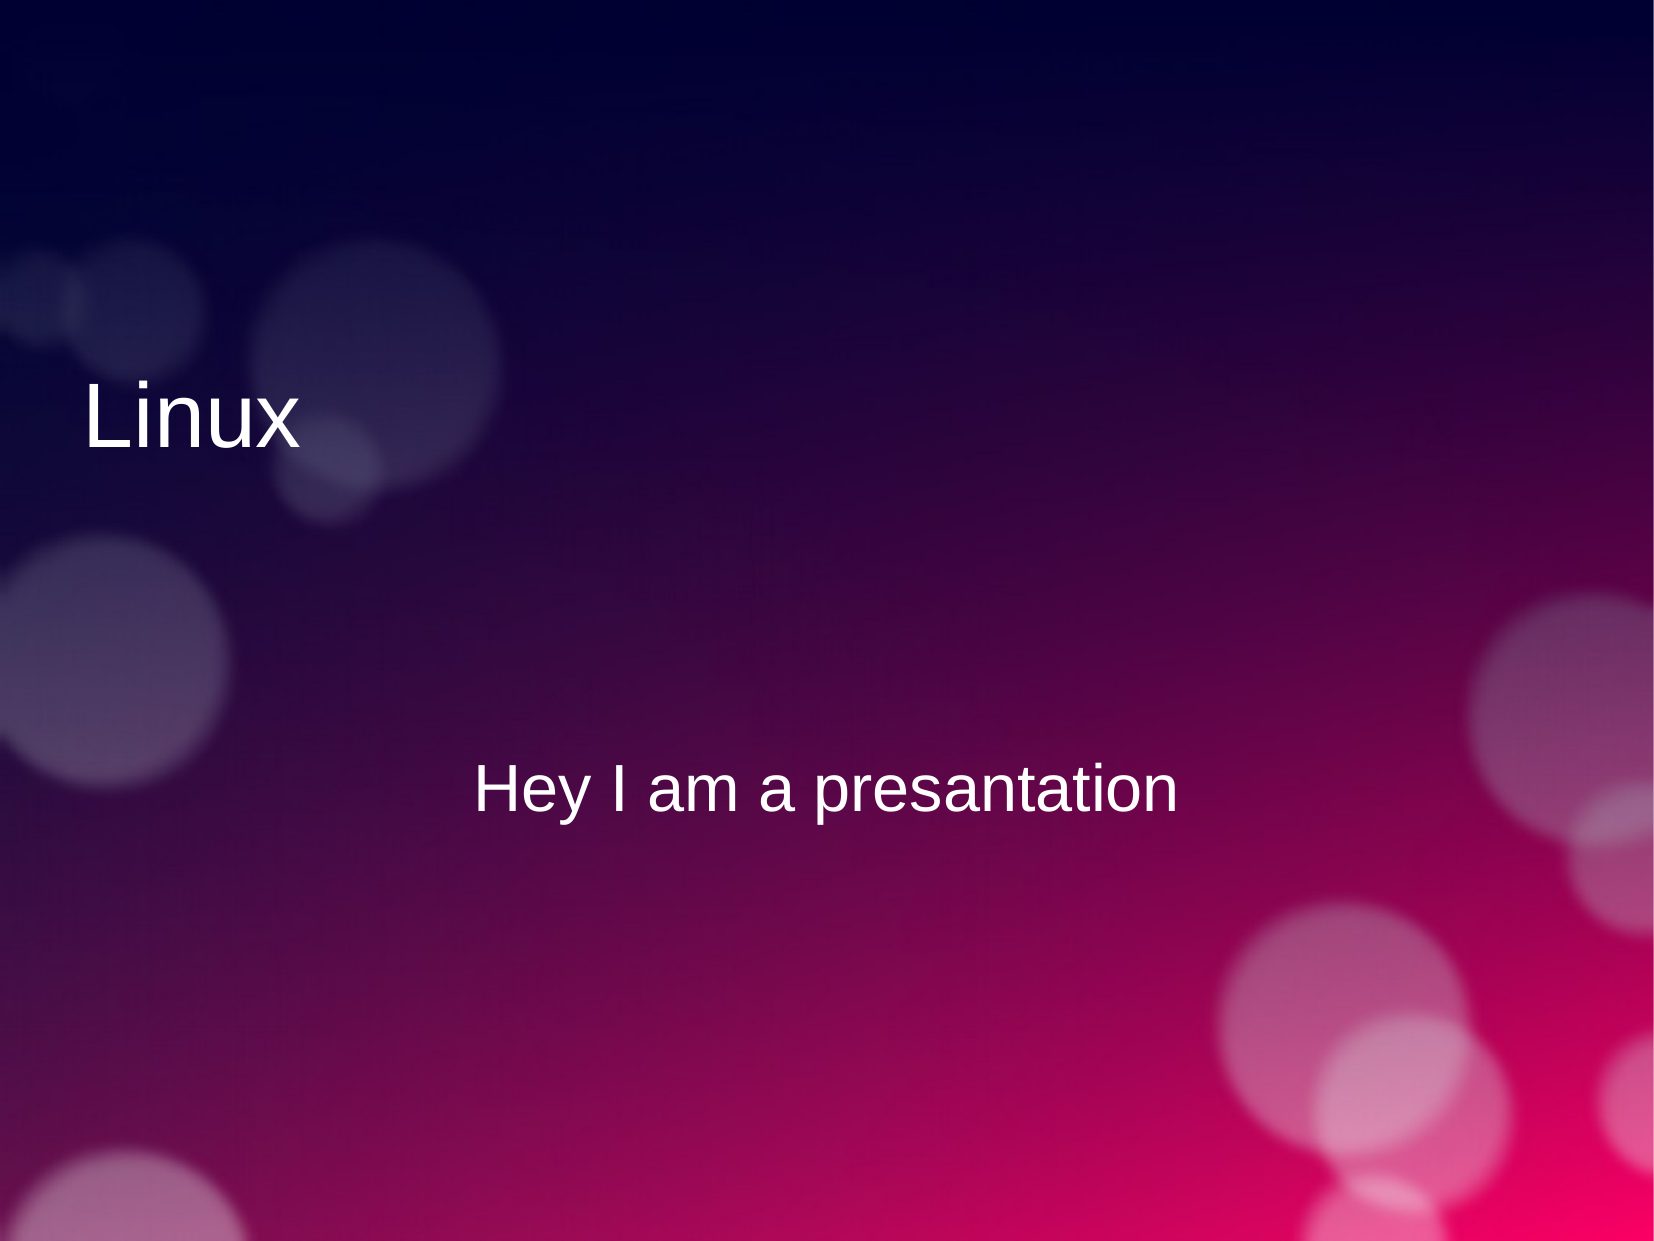

# Linux
Hey I am a presantation